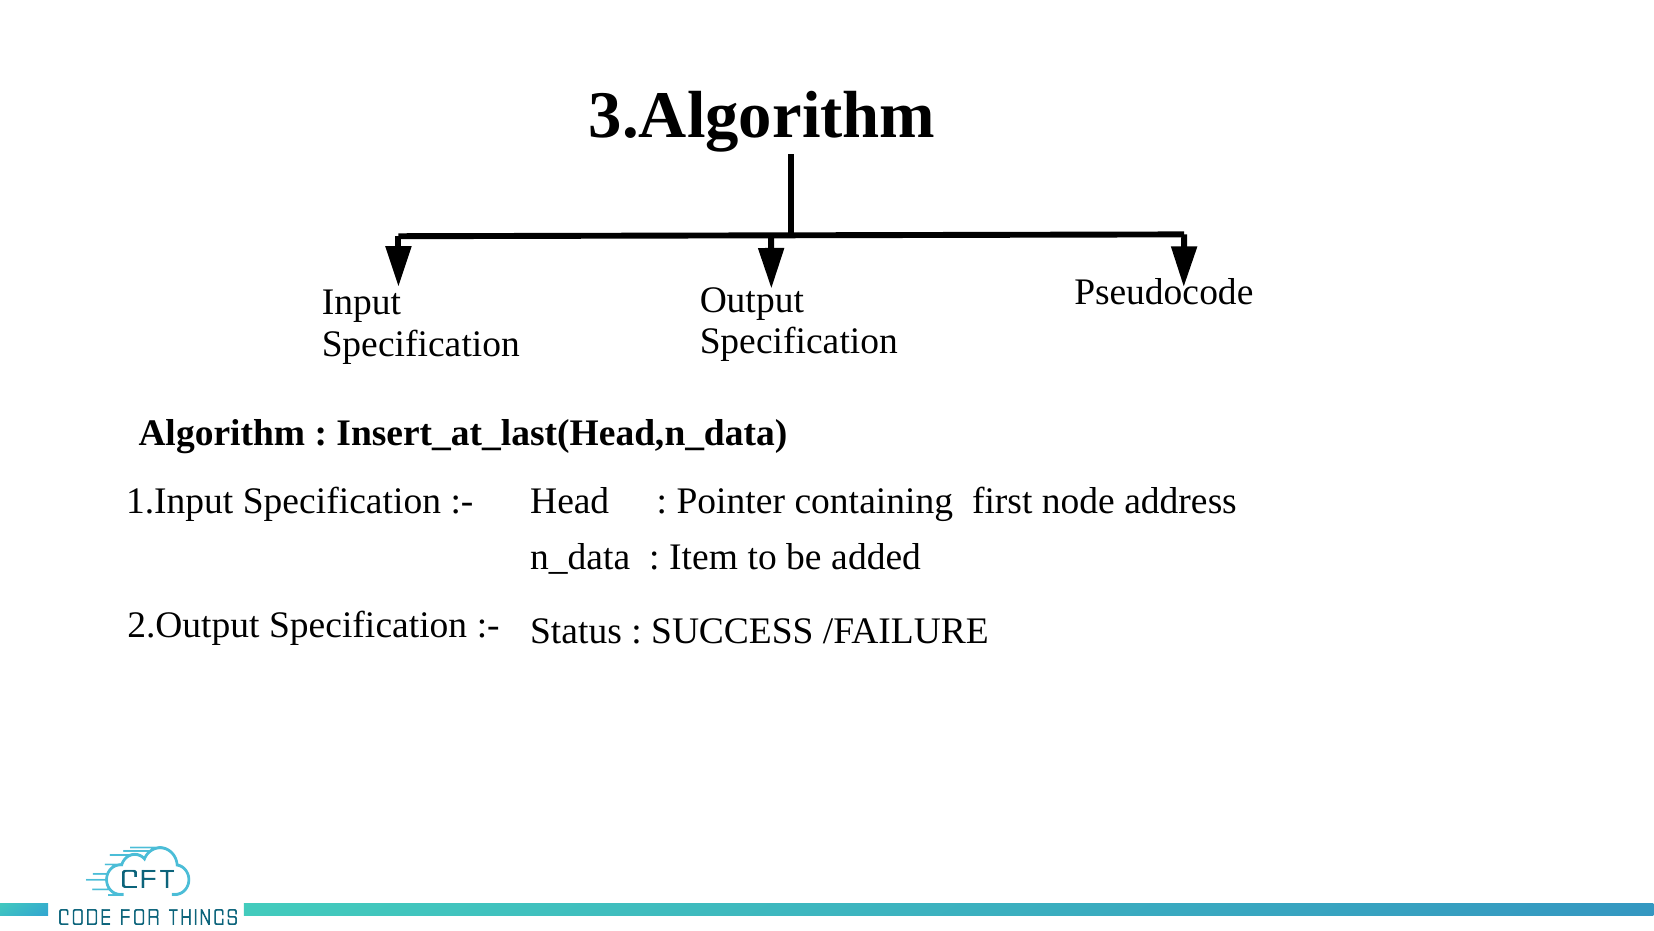

# 3.Algorithm
Pseudocode
Output Specification
Input Specification
Algorithm : Insert_at_last(Head,n_data)
1.Input Specification :-
Head : Pointer containing first node address
n_data : Item to be added
 2.Output Specification :-
Status : SUCCESS /FAILURE